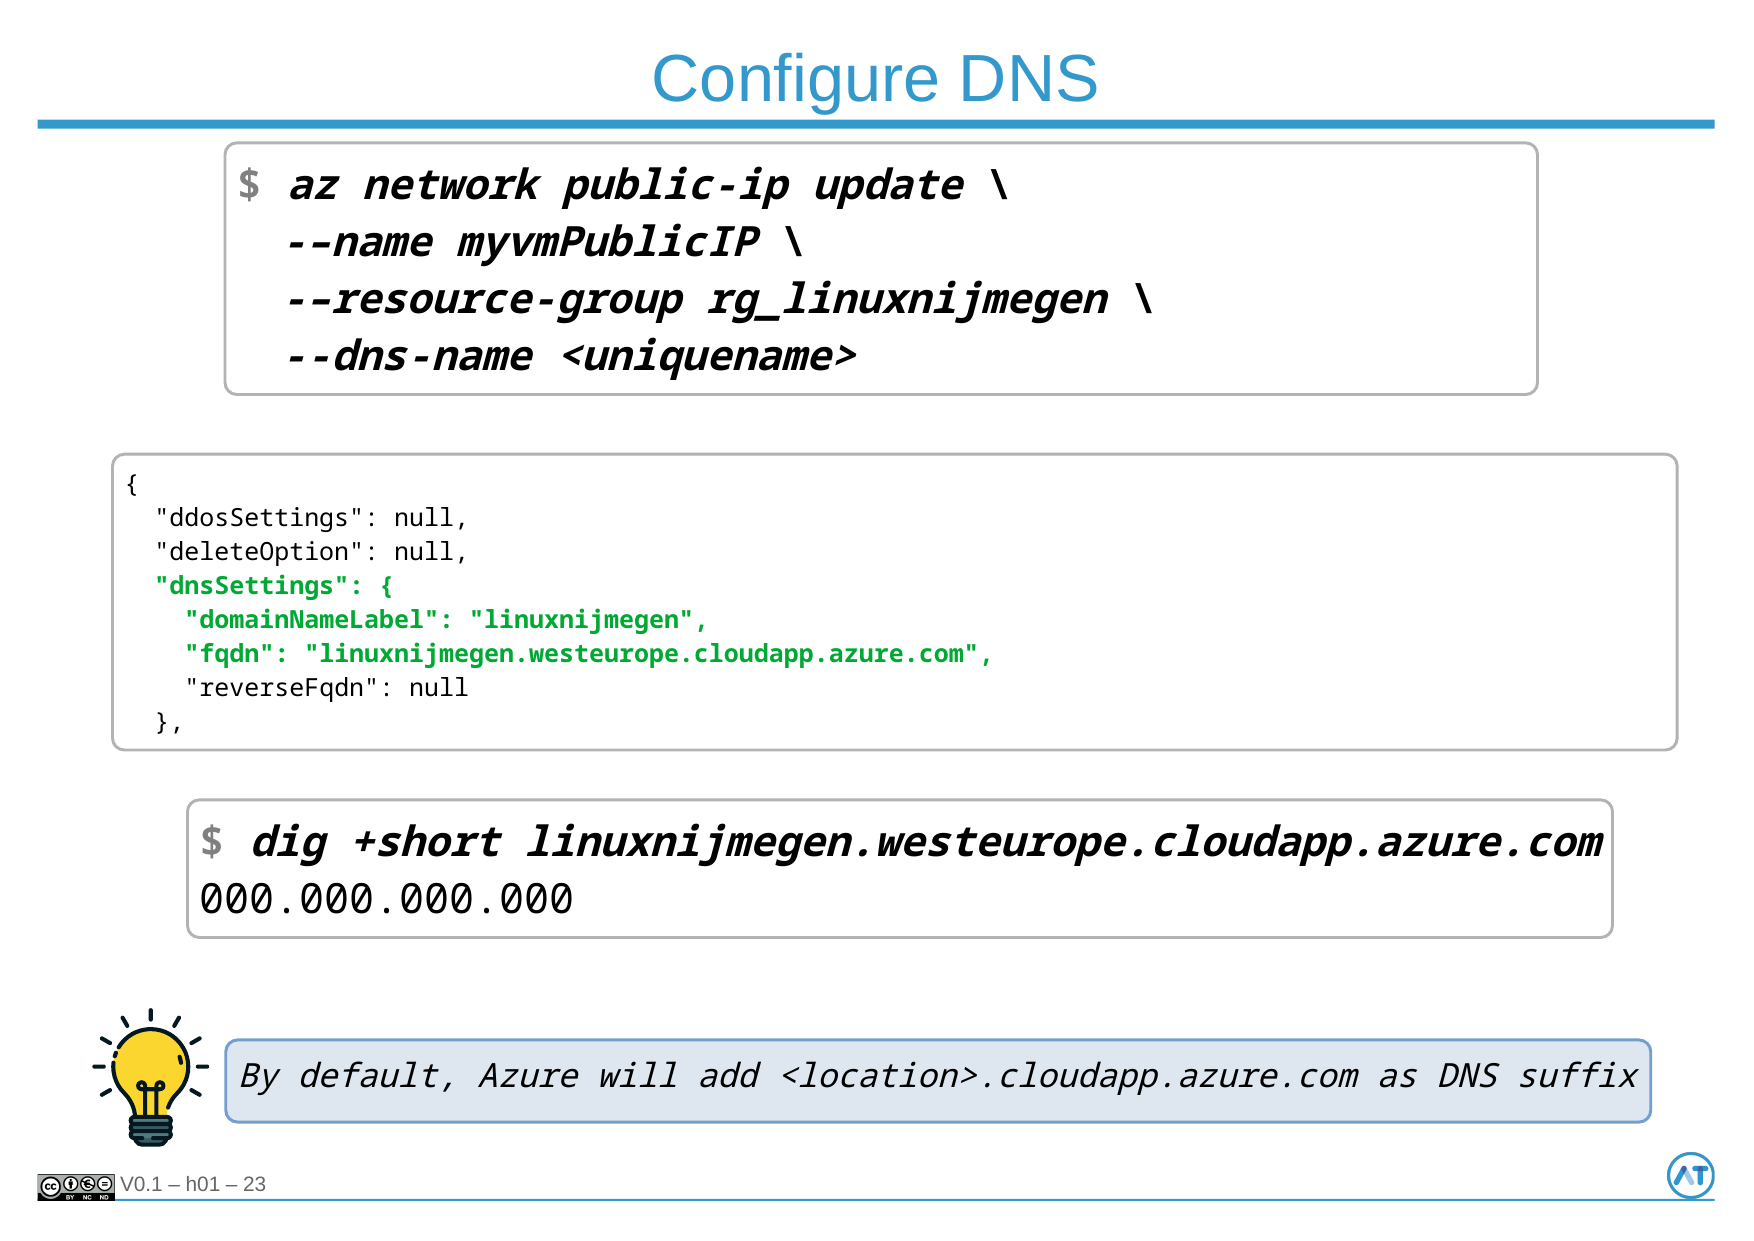

# Configure DNS
$ az network public-ip update \
	-–name myvmPublicIP \
	-–resource-group rg_linuxnijmegen \
 	--dns-name <uniquename>
{
 "ddosSettings": null,
 "deleteOption": null,
 "dnsSettings": {
 "domainNameLabel": "linuxnijmegen",
 "fqdn": "linuxnijmegen.westeurope.cloudapp.azure.com",
 "reverseFqdn": null
 },
$ dig +short linuxnijmegen.westeurope.cloudapp.azure.com
000.000.000.000
By default, Azure will add <location>.cloudapp.azure.com as DNS suffix